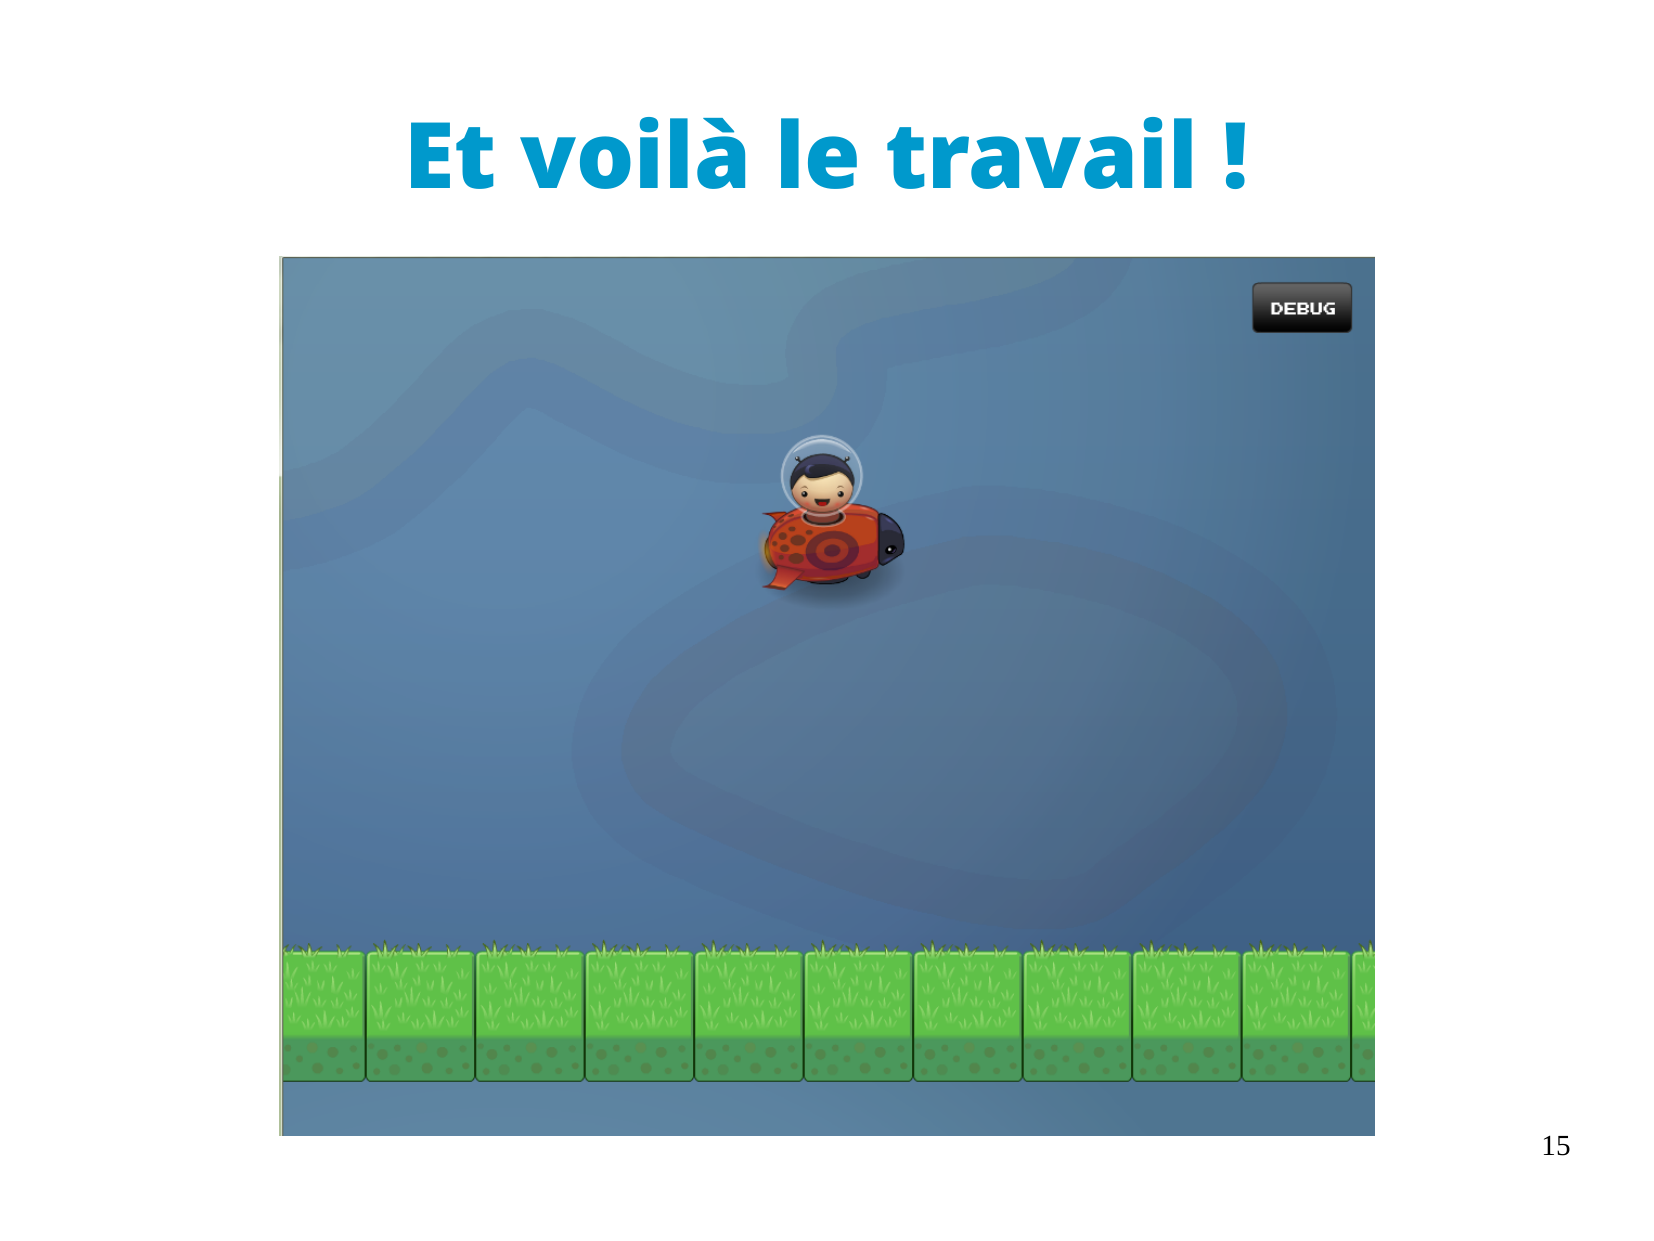

# Et voilà le travail !
15